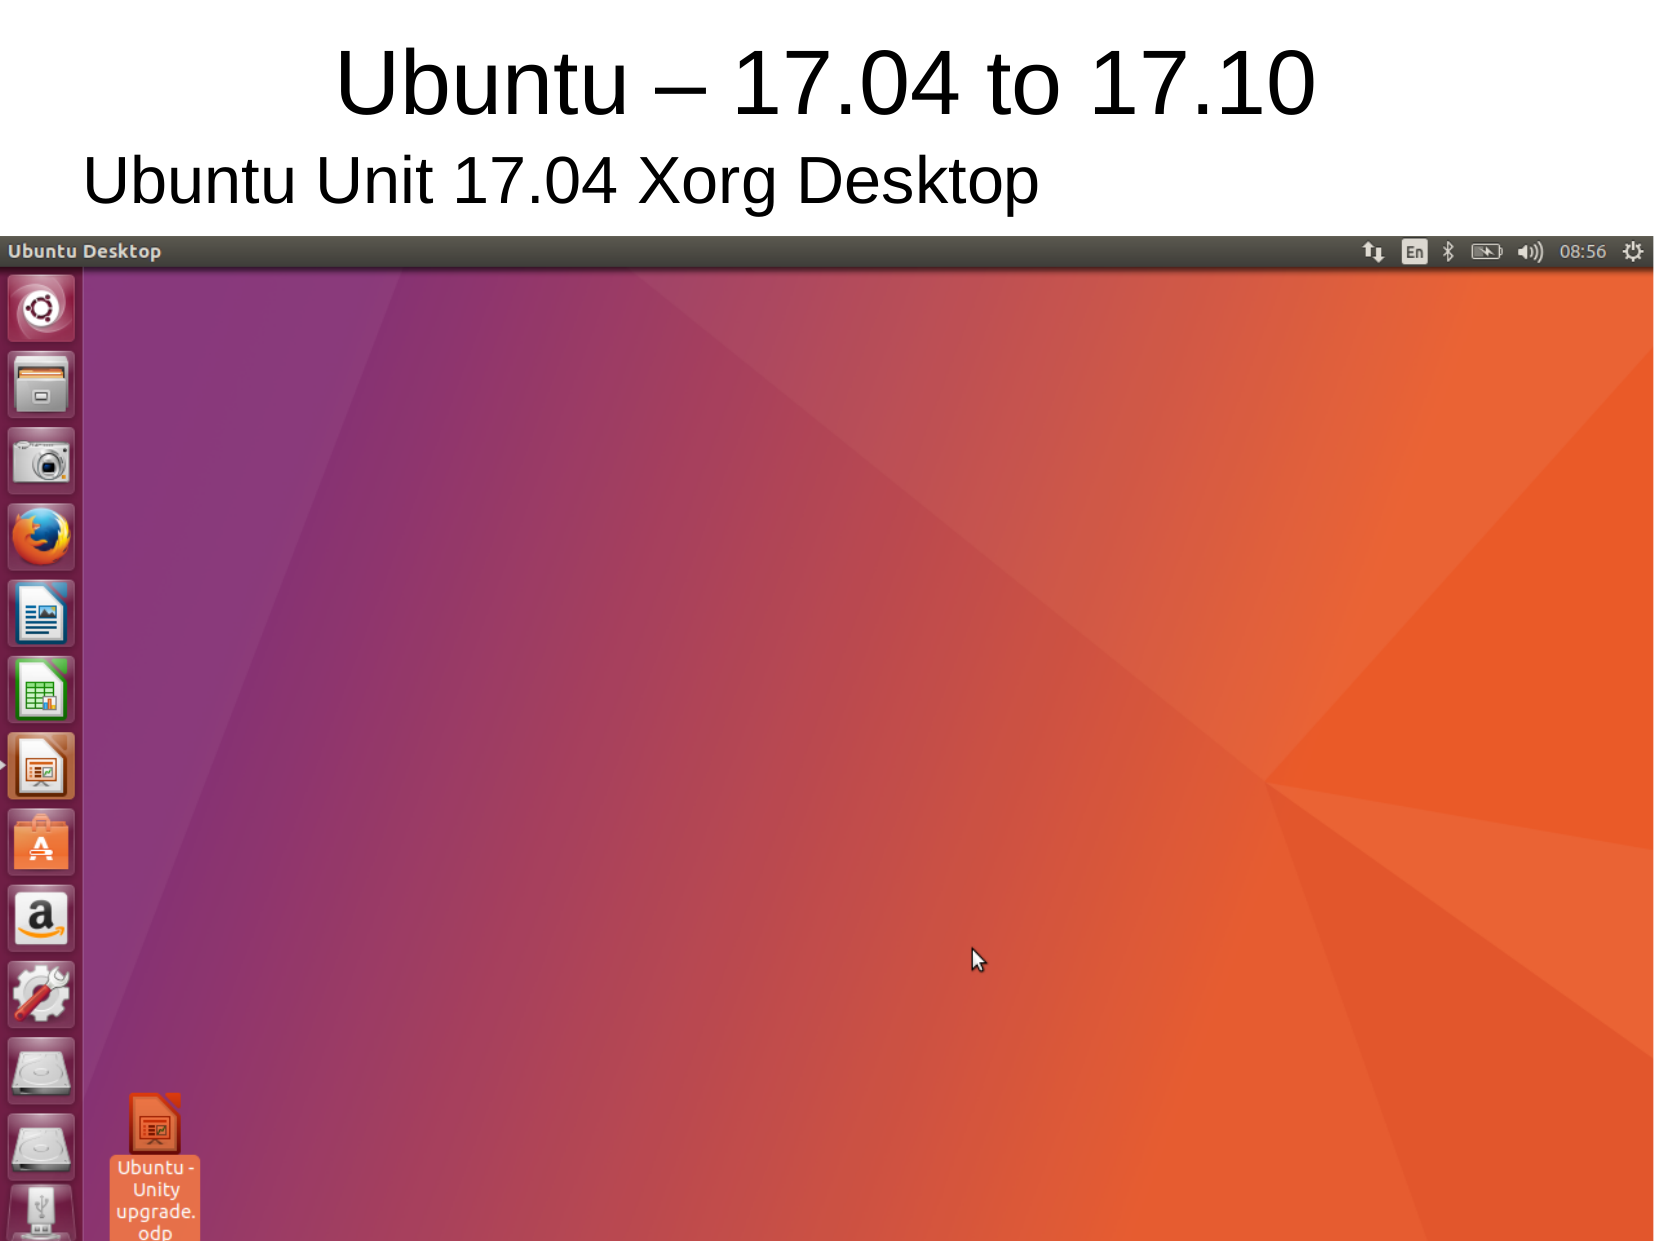

# Ubuntu – 17.04 to 17.10
Ubuntu Unit 17.04 Xorg Desktop